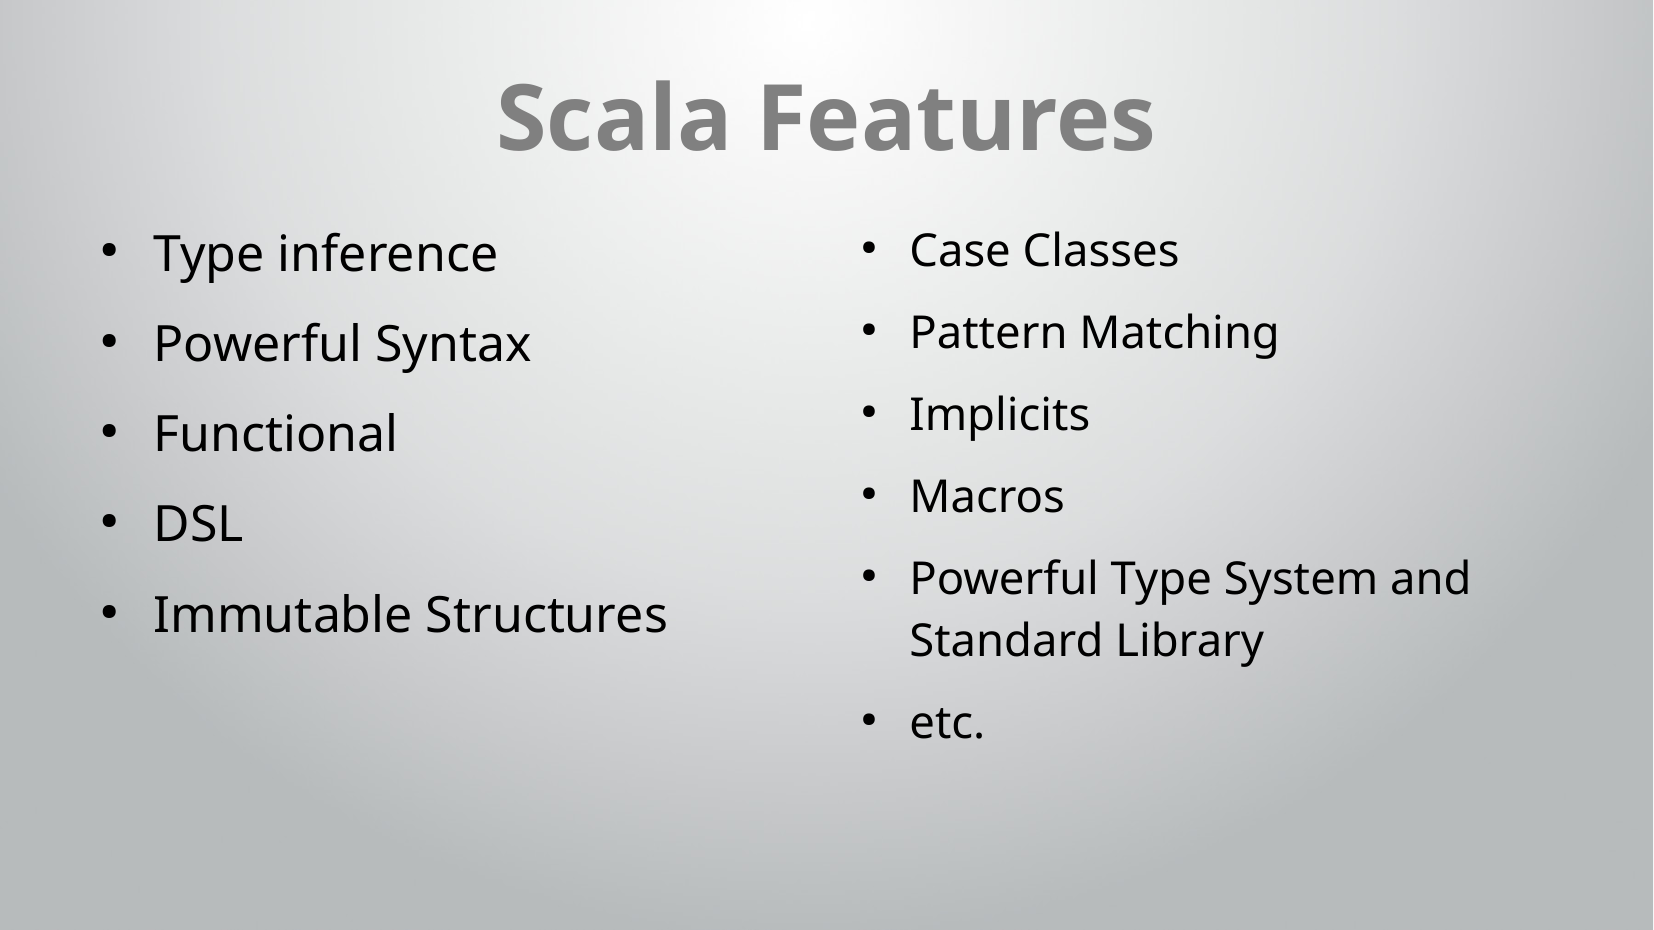

# Scala Features
Type inference
Powerful Syntax
Functional
DSL
Immutable Structures
Case Classes
Pattern Matching
Implicits
Macros
Powerful Type System and Standard Library
etc.